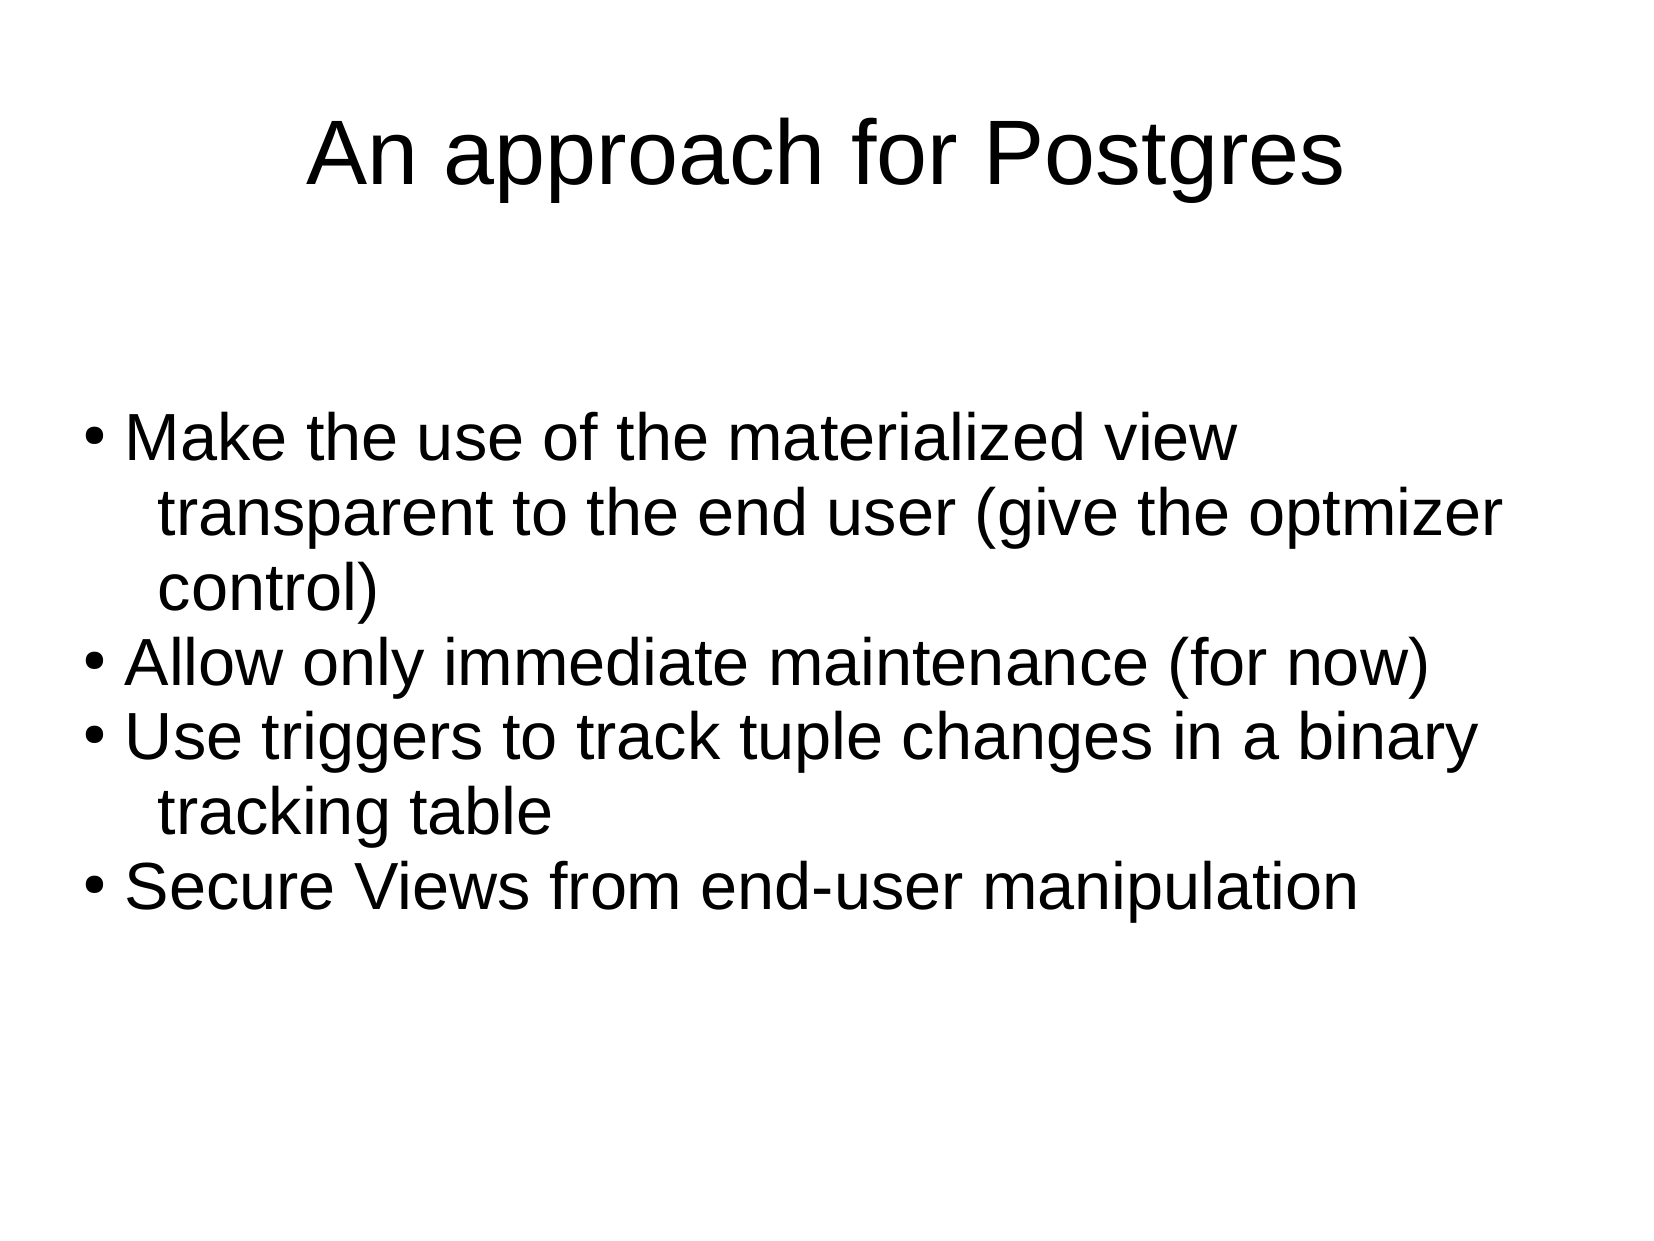

# An approach for Postgres
 Make the use of the materialized view 					transparent to the end user (give the optmizer 	control)
 Allow only immediate maintenance (for now)
 Use triggers to track tuple changes in a binary 		tracking table
 Secure Views from end-user manipulation